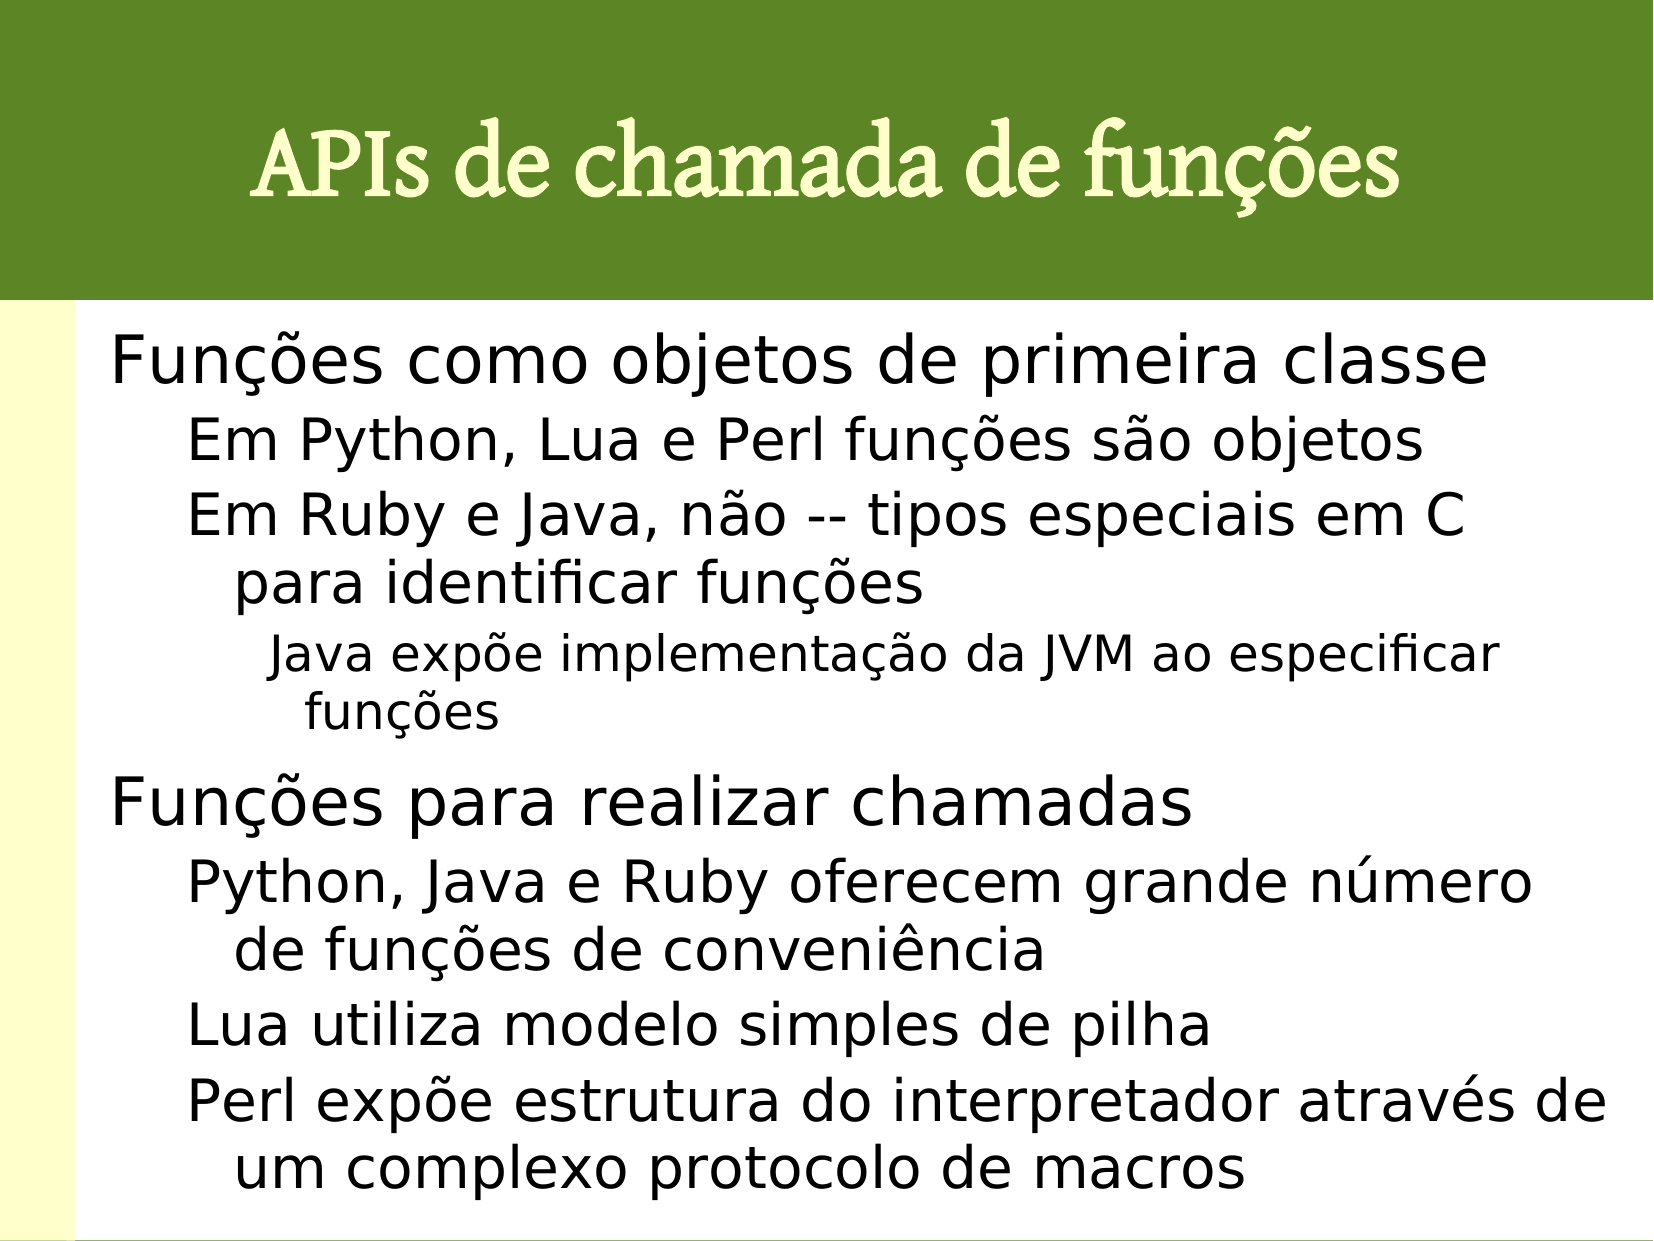

# APIs de chamada de funções
Funções como objetos de primeira classe
Em Python, Lua e Perl funções são objetos
Em Ruby e Java, não -- tipos especiais em C para identificar funções
Java expõe implementação da JVM ao especificar funções
Funções para realizar chamadas
Python, Java e Ruby oferecem grande número de funções de conveniência
Lua utiliza modelo simples de pilha
Perl expõe estrutura do interpretador através de um complexo protocolo de macros